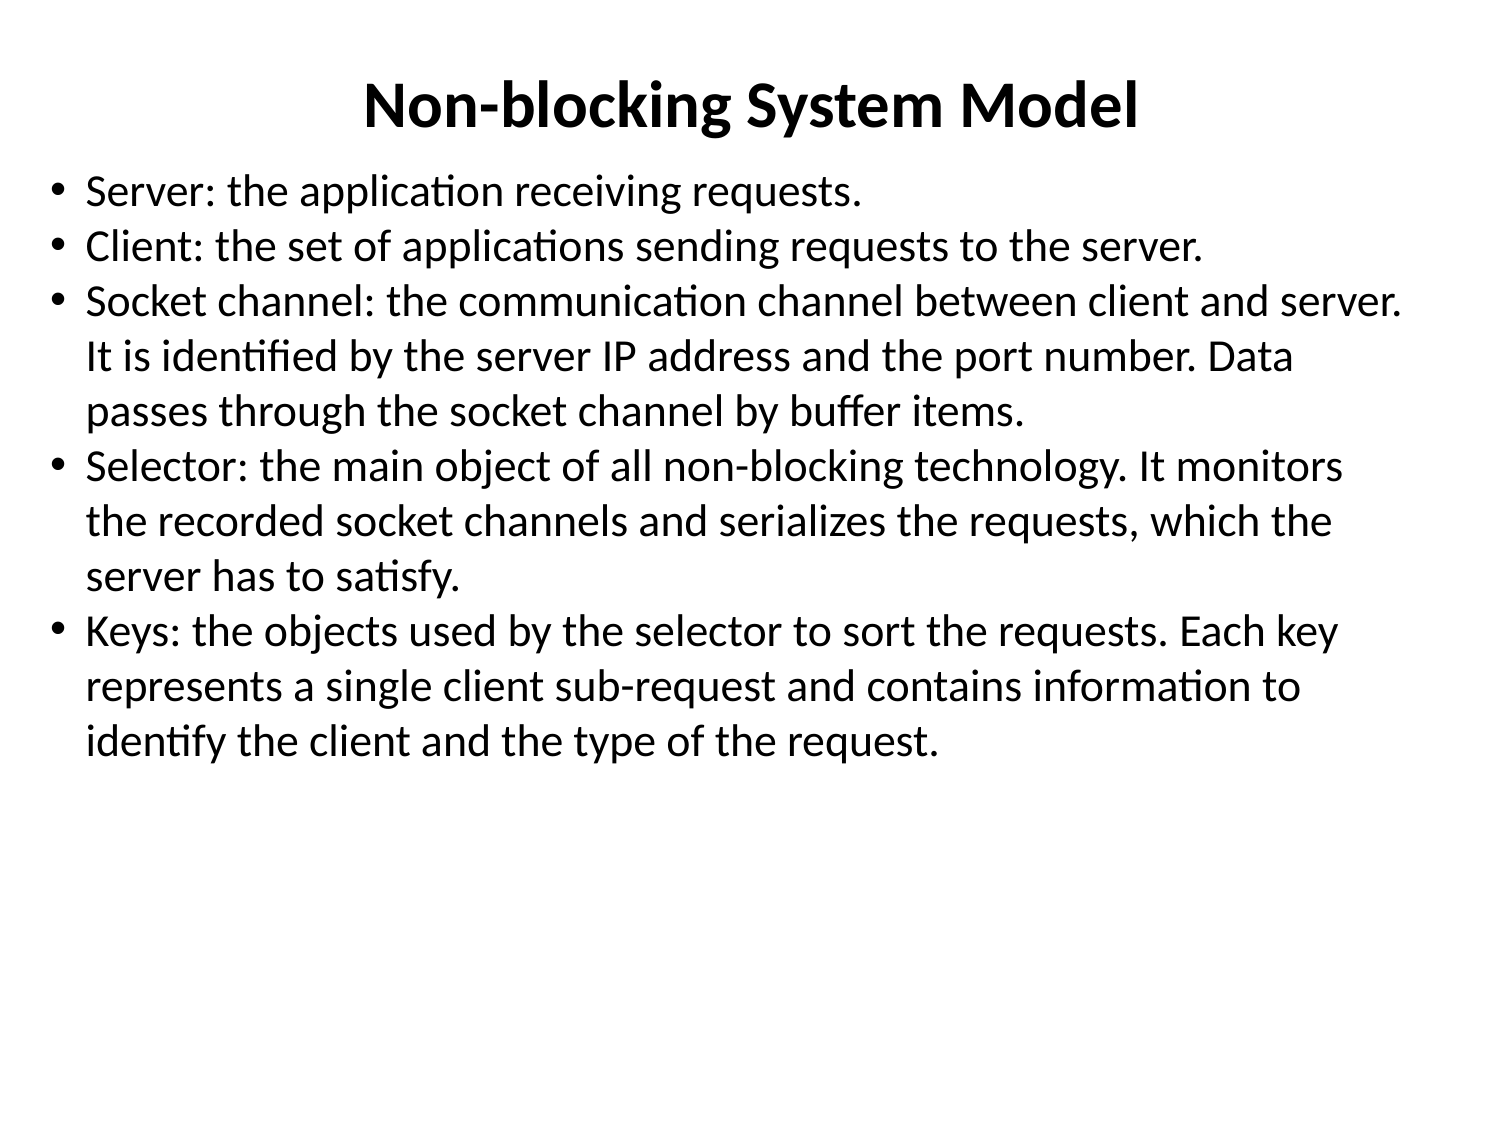

Non-blocking System Model
Server: the application receiving requests.
Client: the set of applications sending requests to the server.
Socket channel: the communication channel between client and server. It is identified by the server IP address and the port number. Data passes through the socket channel by buffer items.
Selector: the main object of all non-blocking technology. It monitors the recorded socket channels and serializes the requests, which the server has to satisfy.
Keys: the objects used by the selector to sort the requests. Each key represents a single client sub-request and contains information to identify the client and the type of the request.